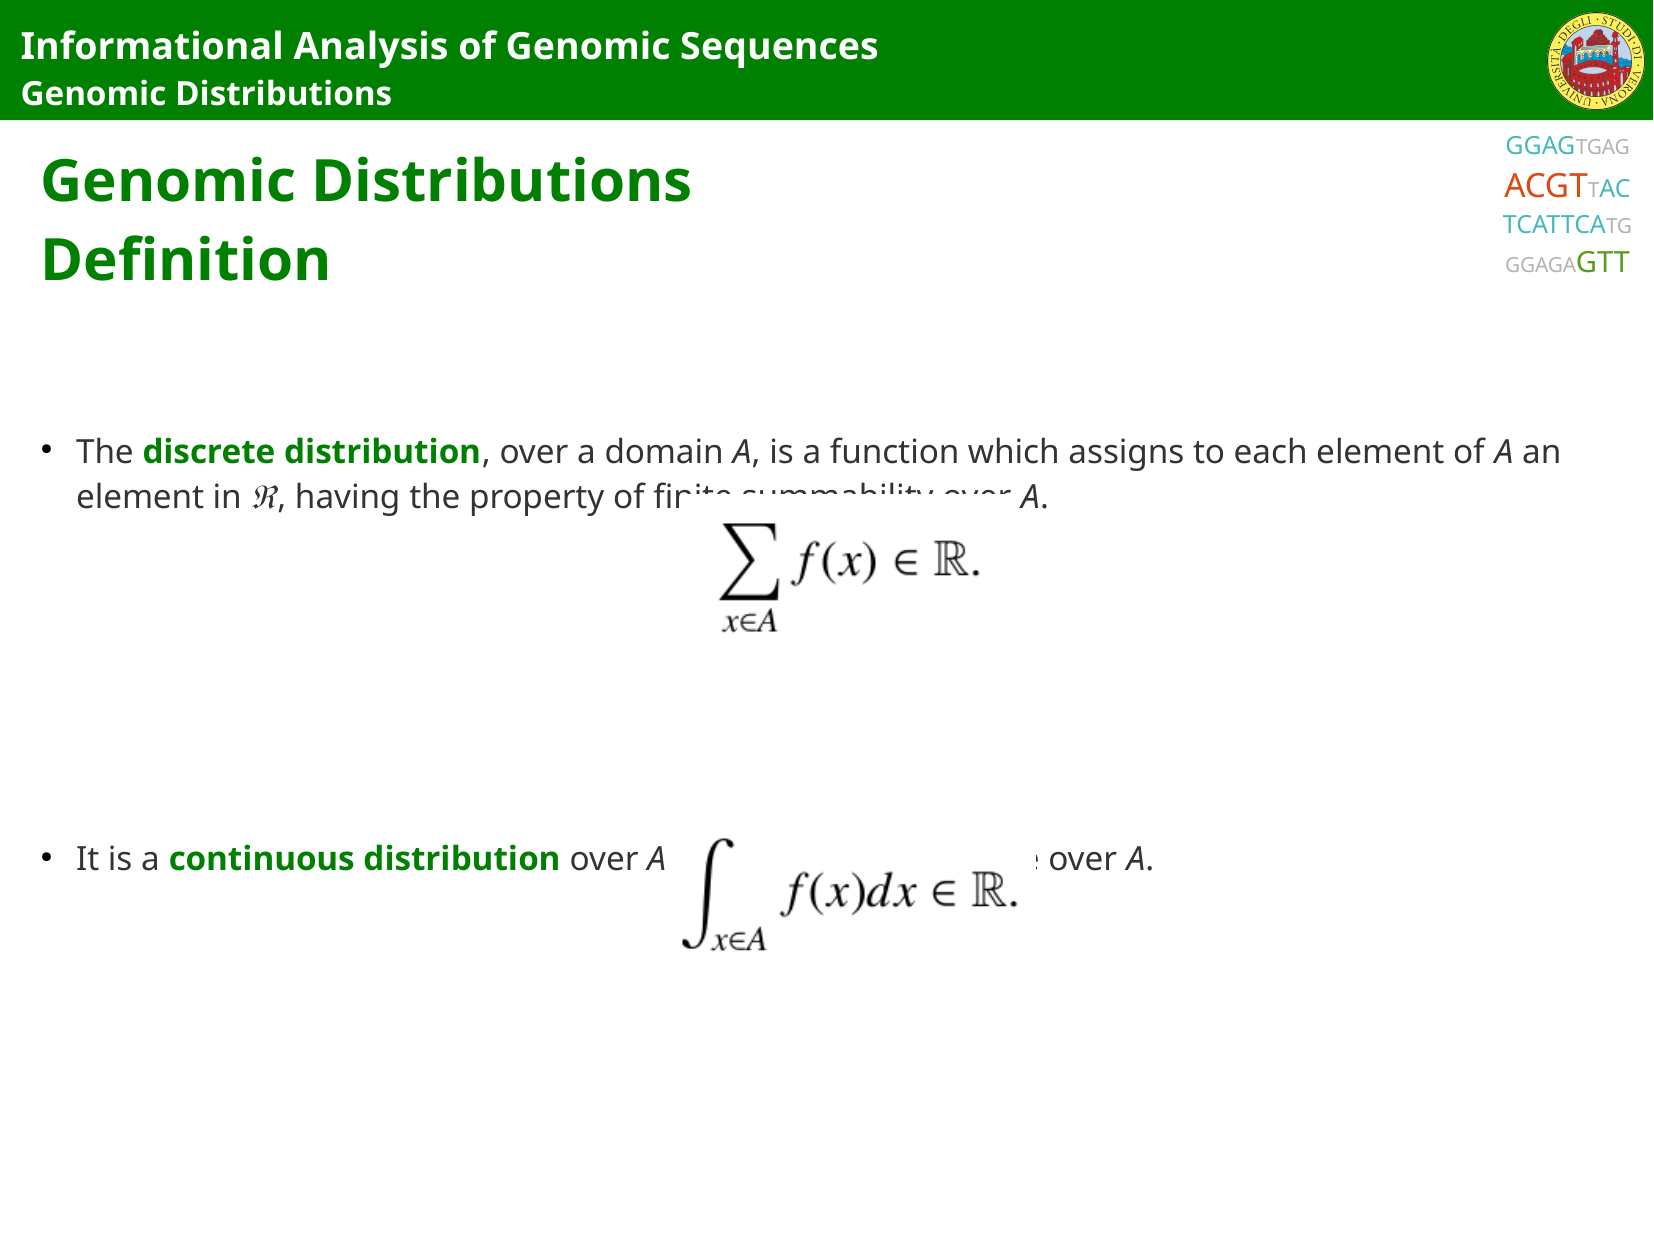

Informational Analysis of Genomic Sequences
Genomic Distributions
GGAGTGAGACGTTACTCATTCATGGGAGAGTT
Genomic Distributions
Definition
The discrete distribution, over a domain A, is a function which assigns to each element of A an element in Â, having the property of finite summability over A.
It is a continuous distribution over A if it is finitely integrable over A.
When the sum or the integral over A is equal to 1, then the distribution (discrete or continuous) is a
probability distribution.